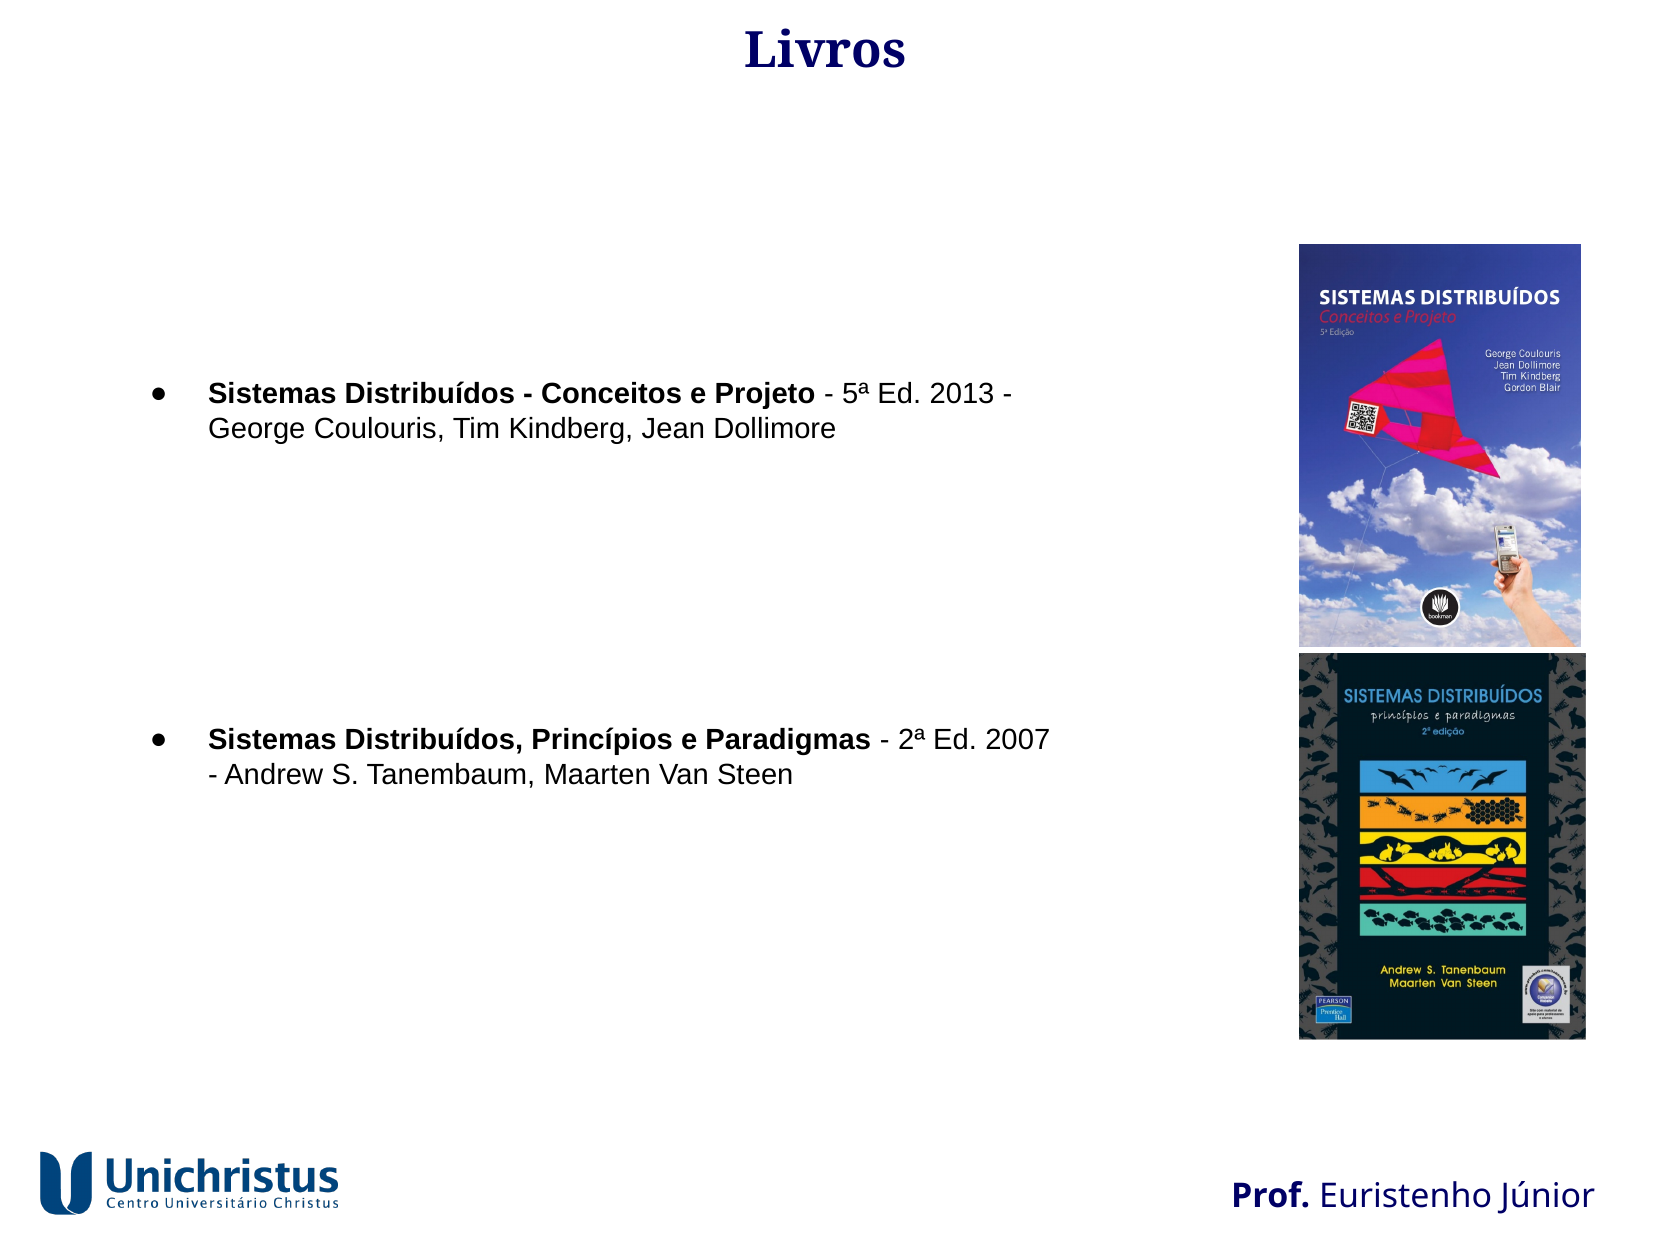

Livros
Sistemas Distribuídos - Conceitos e Projeto - 5ª Ed. 2013 - George Coulouris, Tim Kindberg, Jean Dollimore
Sistemas Distribuídos, Princípios e Paradigmas - 2ª Ed. 2007 - Andrew S. Tanembaum, Maarten Van Steen
Prof. Euristenho Júnior